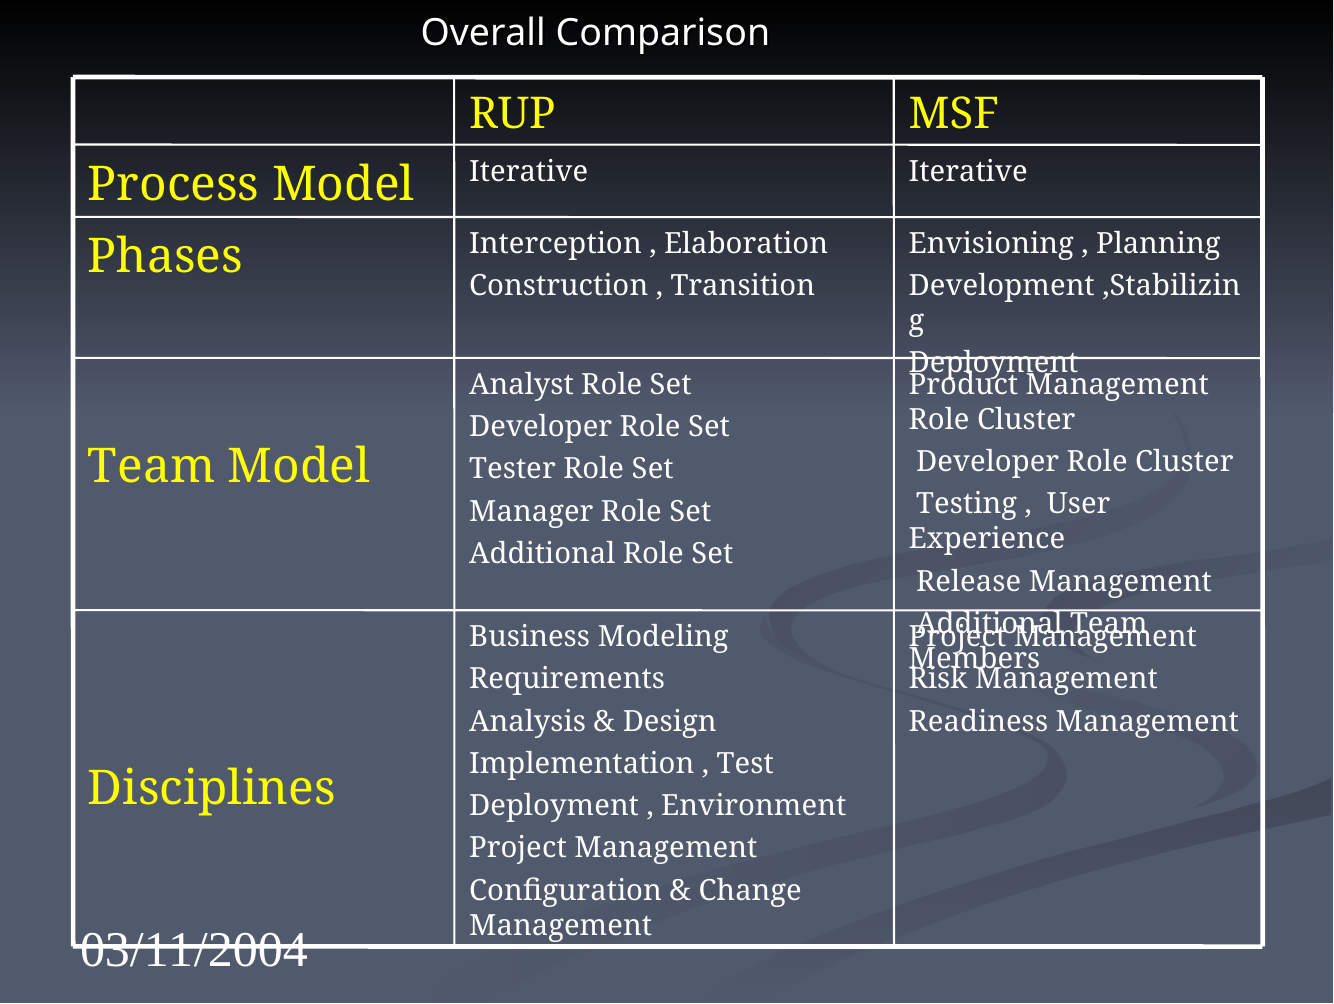

Overall Comparison
RUP
MSF
Process Model
Iterative
Iterative
Phases
Interception , Elaboration
Construction , Transition
Envisioning , Planning
Development ,Stabilizing
Deployment
Team Model
Analyst Role Set
Developer Role Set
Tester Role Set
Manager Role Set
Additional Role Set
Product Management Role Cluster
 Developer Role Cluster
 Testing , User Experience
 Release Management
 Additional Team Members
Disciplines
Business Modeling
Requirements
Analysis & Design
Implementation , Test
Deployment , Environment
Project Management
Configuration & Change Management
Project Management
Risk Management
Readiness Management
03/11/2004